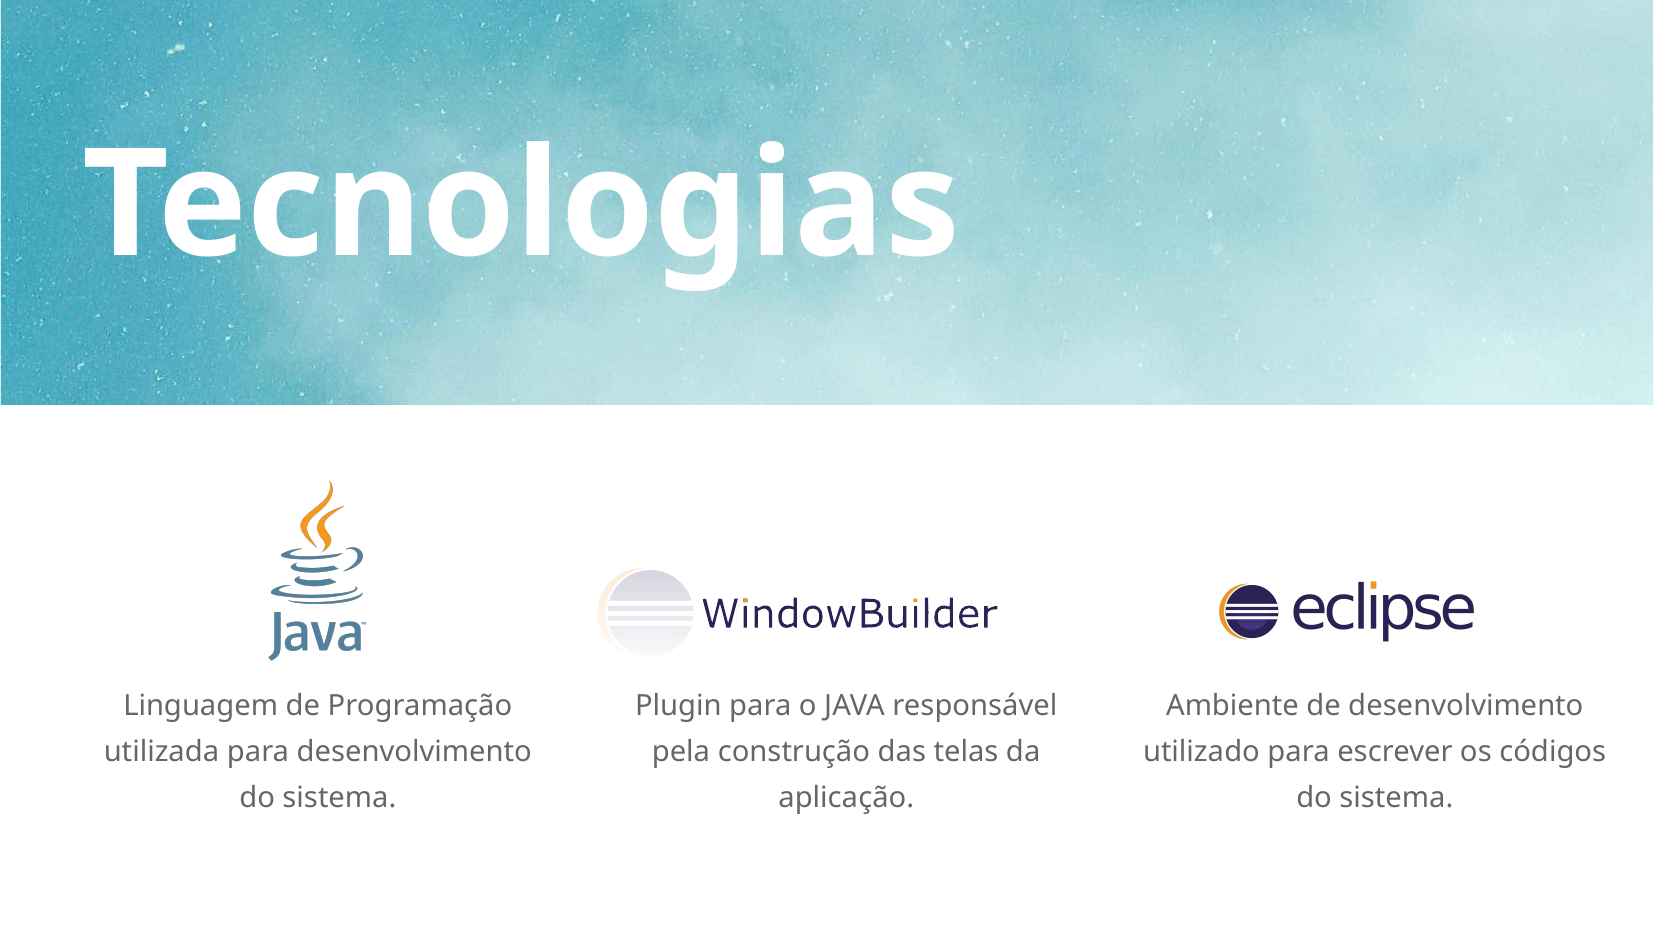

# Tecnologias
Linguagem de Programação utilizada para desenvolvimento do sistema.
Plugin para o JAVA responsável pela construção das telas da aplicação.
Ambiente de desenvolvimento utilizado para escrever os códigos do sistema.